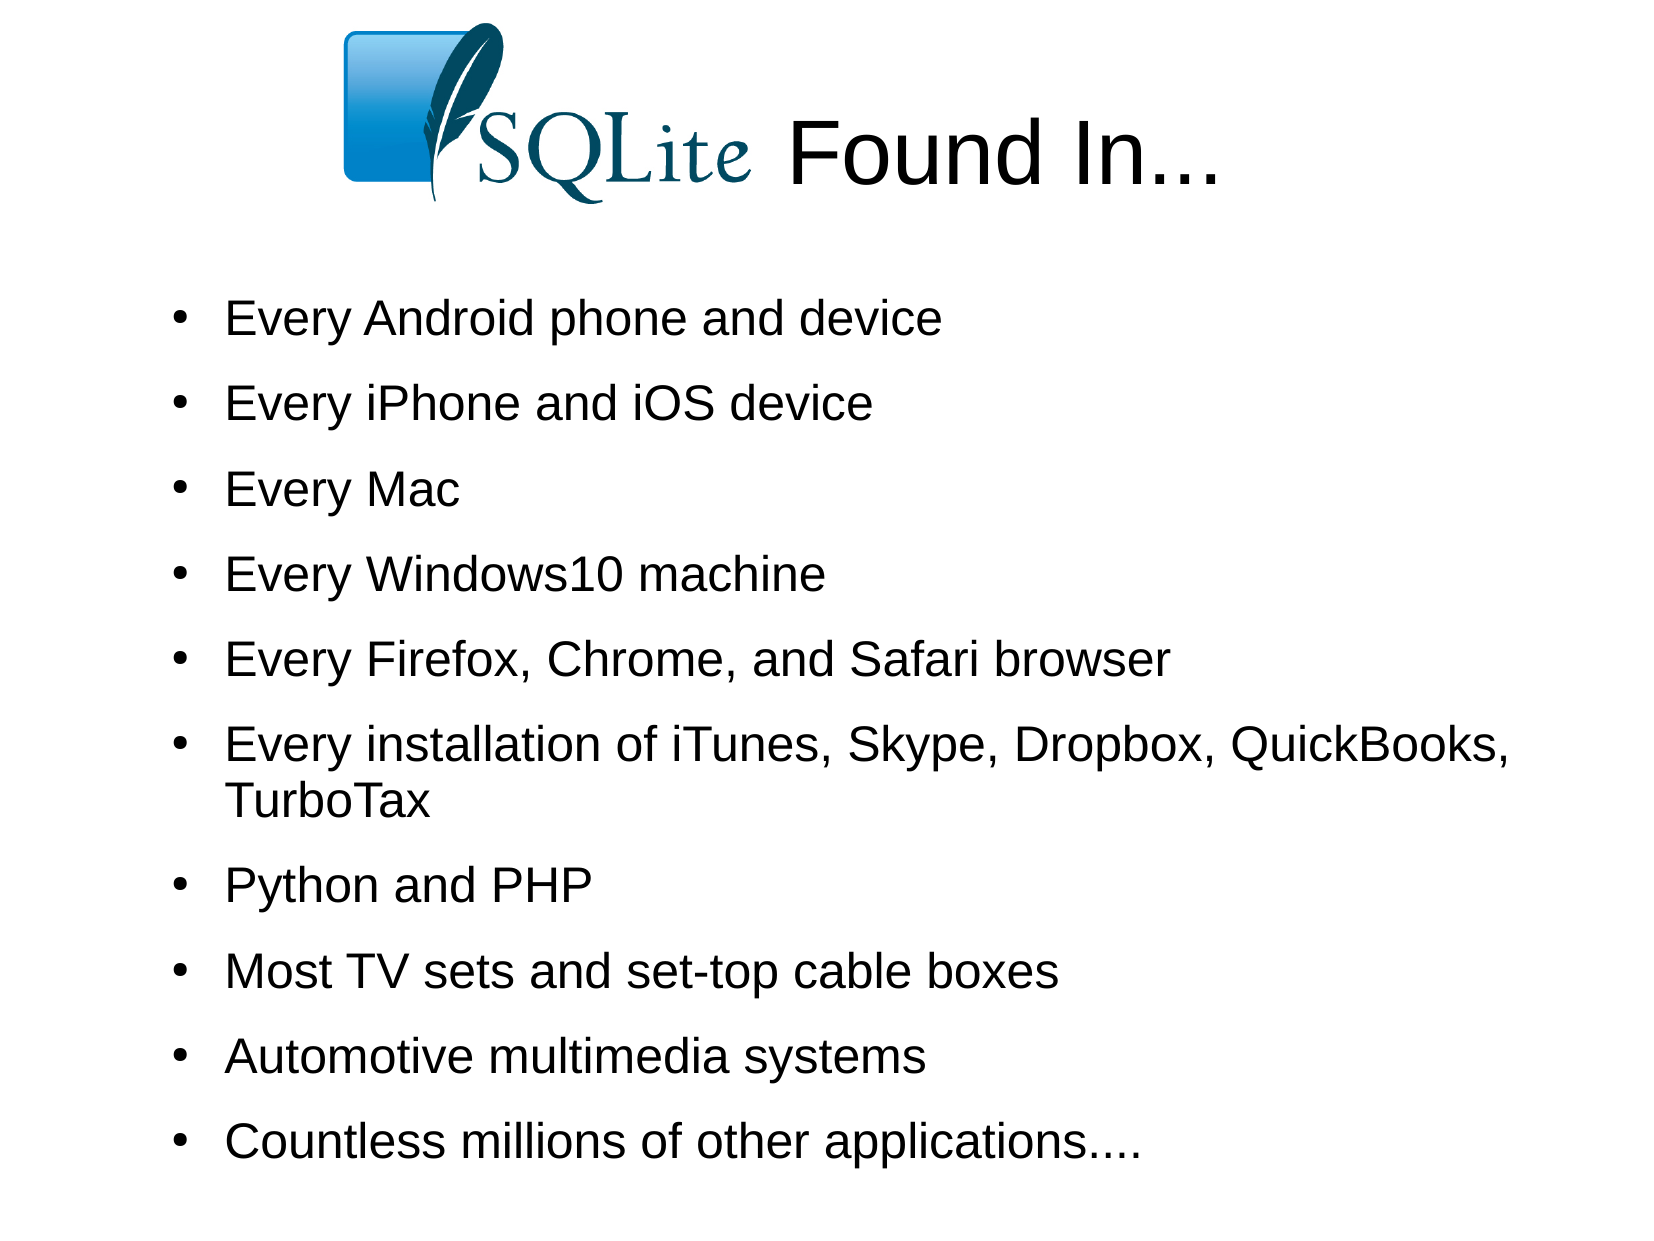

# Found In...
Every Android phone and device
Every iPhone and iOS device
Every Mac
Every Windows10 machine
Every Firefox, Chrome, and Safari browser
Every installation of iTunes, Skype, Dropbox, QuickBooks, TurboTax
Python and PHP
Most TV sets and set-top cable boxes
Automotive multimedia systems
Countless millions of other applications....